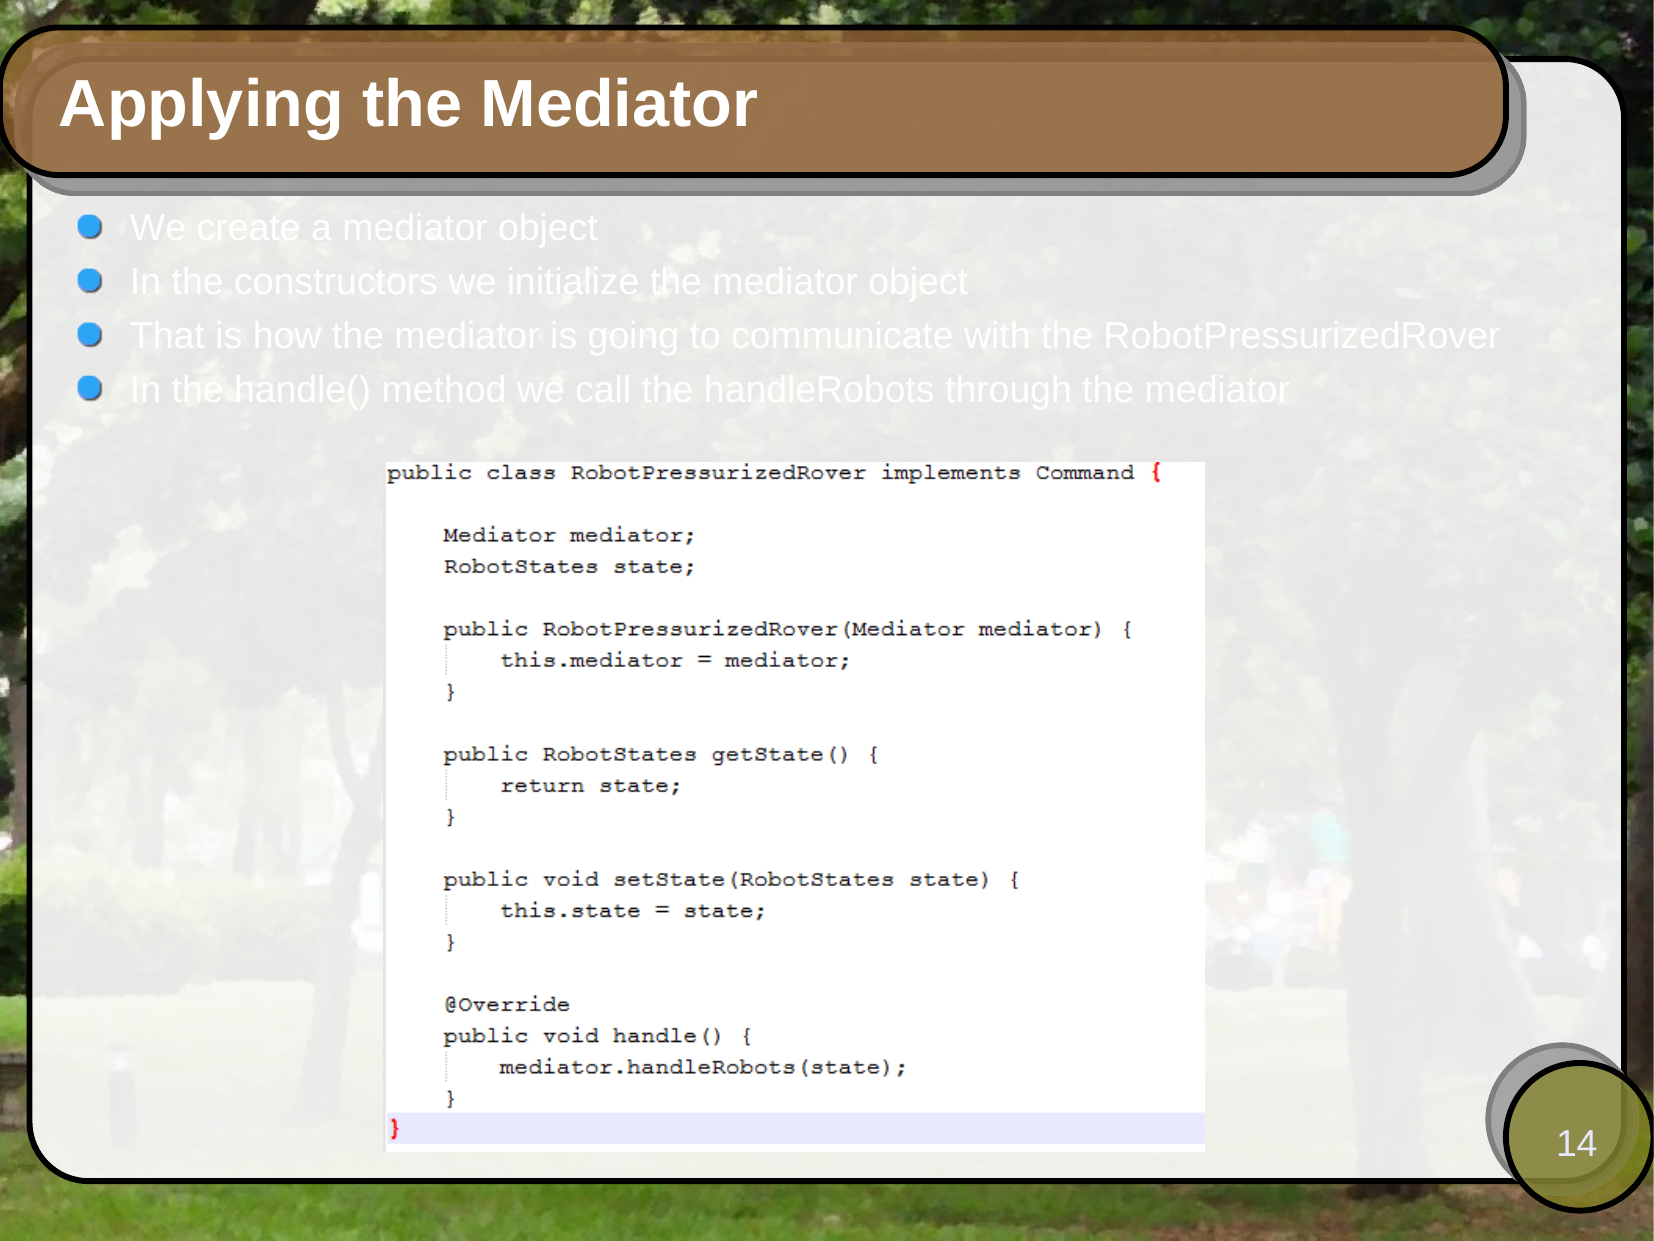

# Applying the Mediator
We create a mediator object
In the constructors we initialize the mediator object
That is how the mediator is going to communicate with the RobotPressurizedRover
In the handle() method we call the handleRobots through the mediator
14